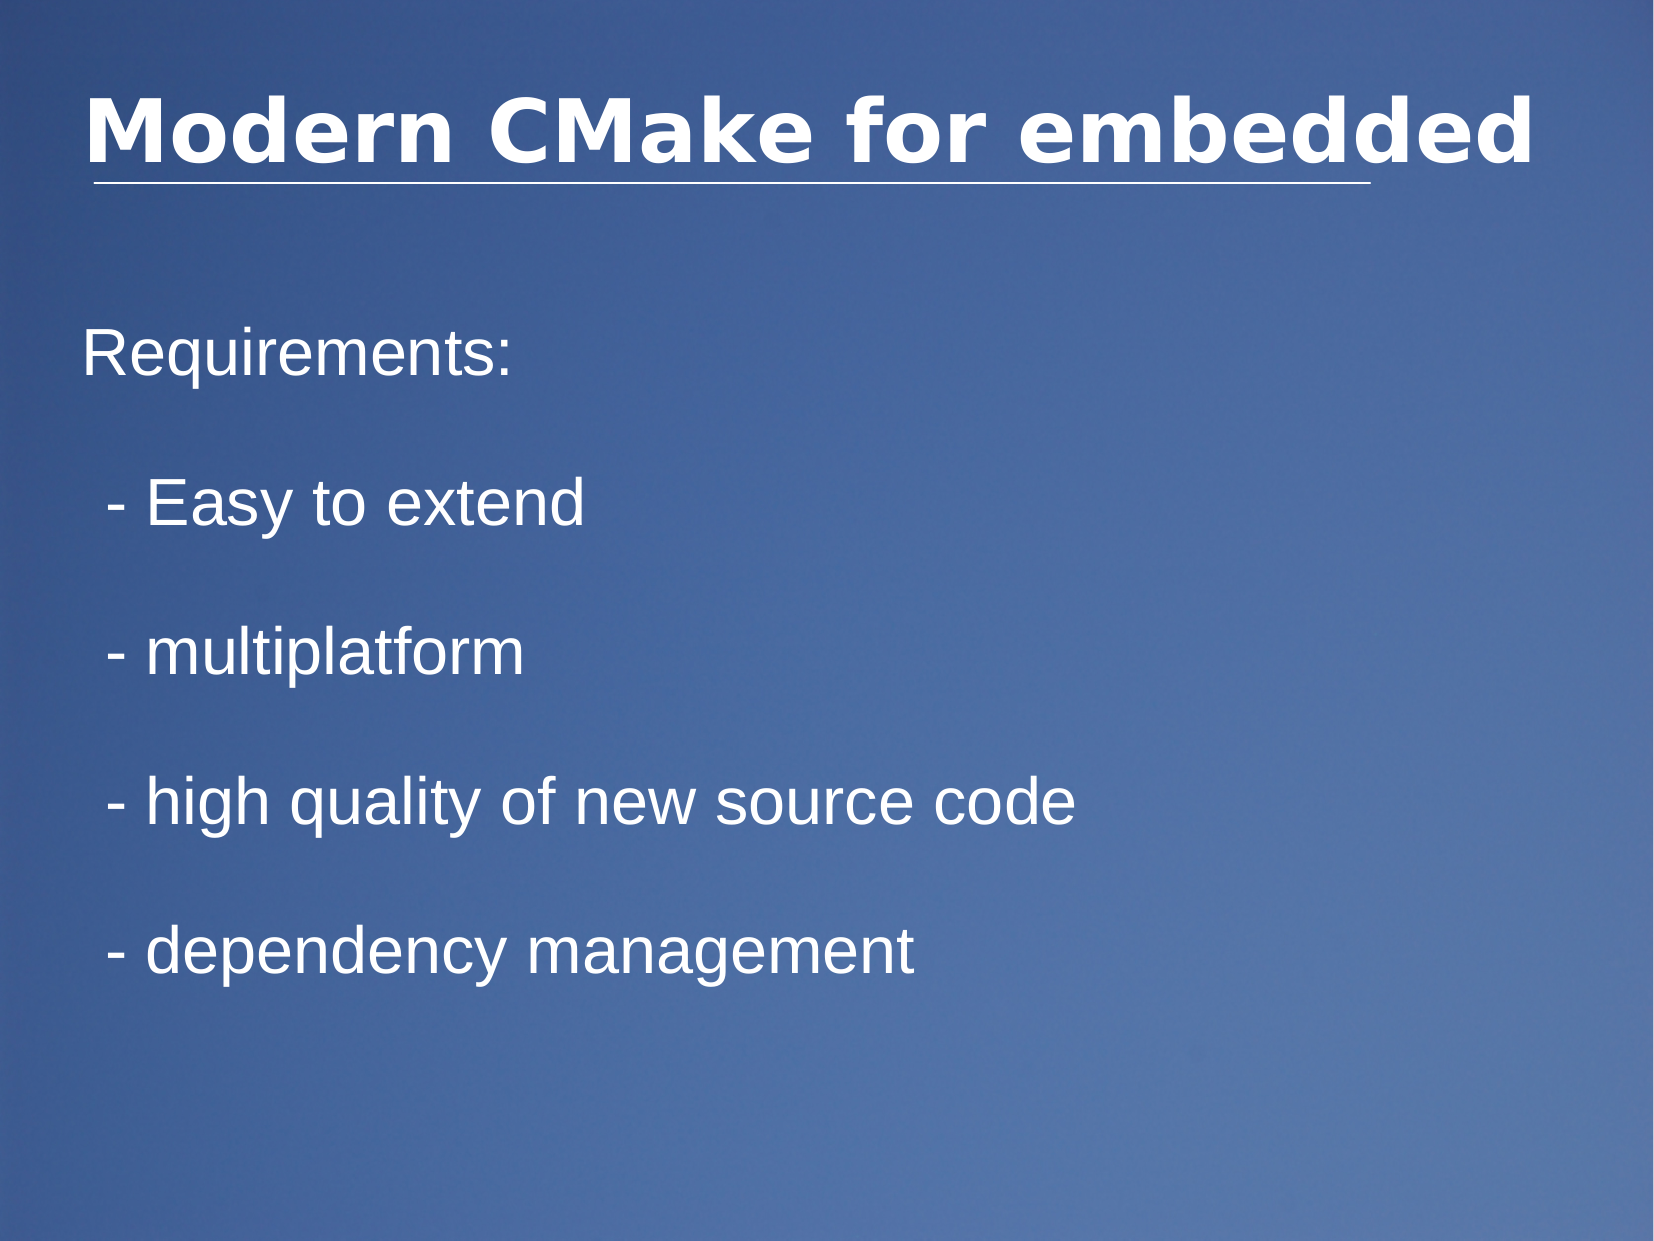

# Modern CMake for embedded
Requirements:
- Easy to extend
- multiplatform
- high quality of new source code
- dependency management